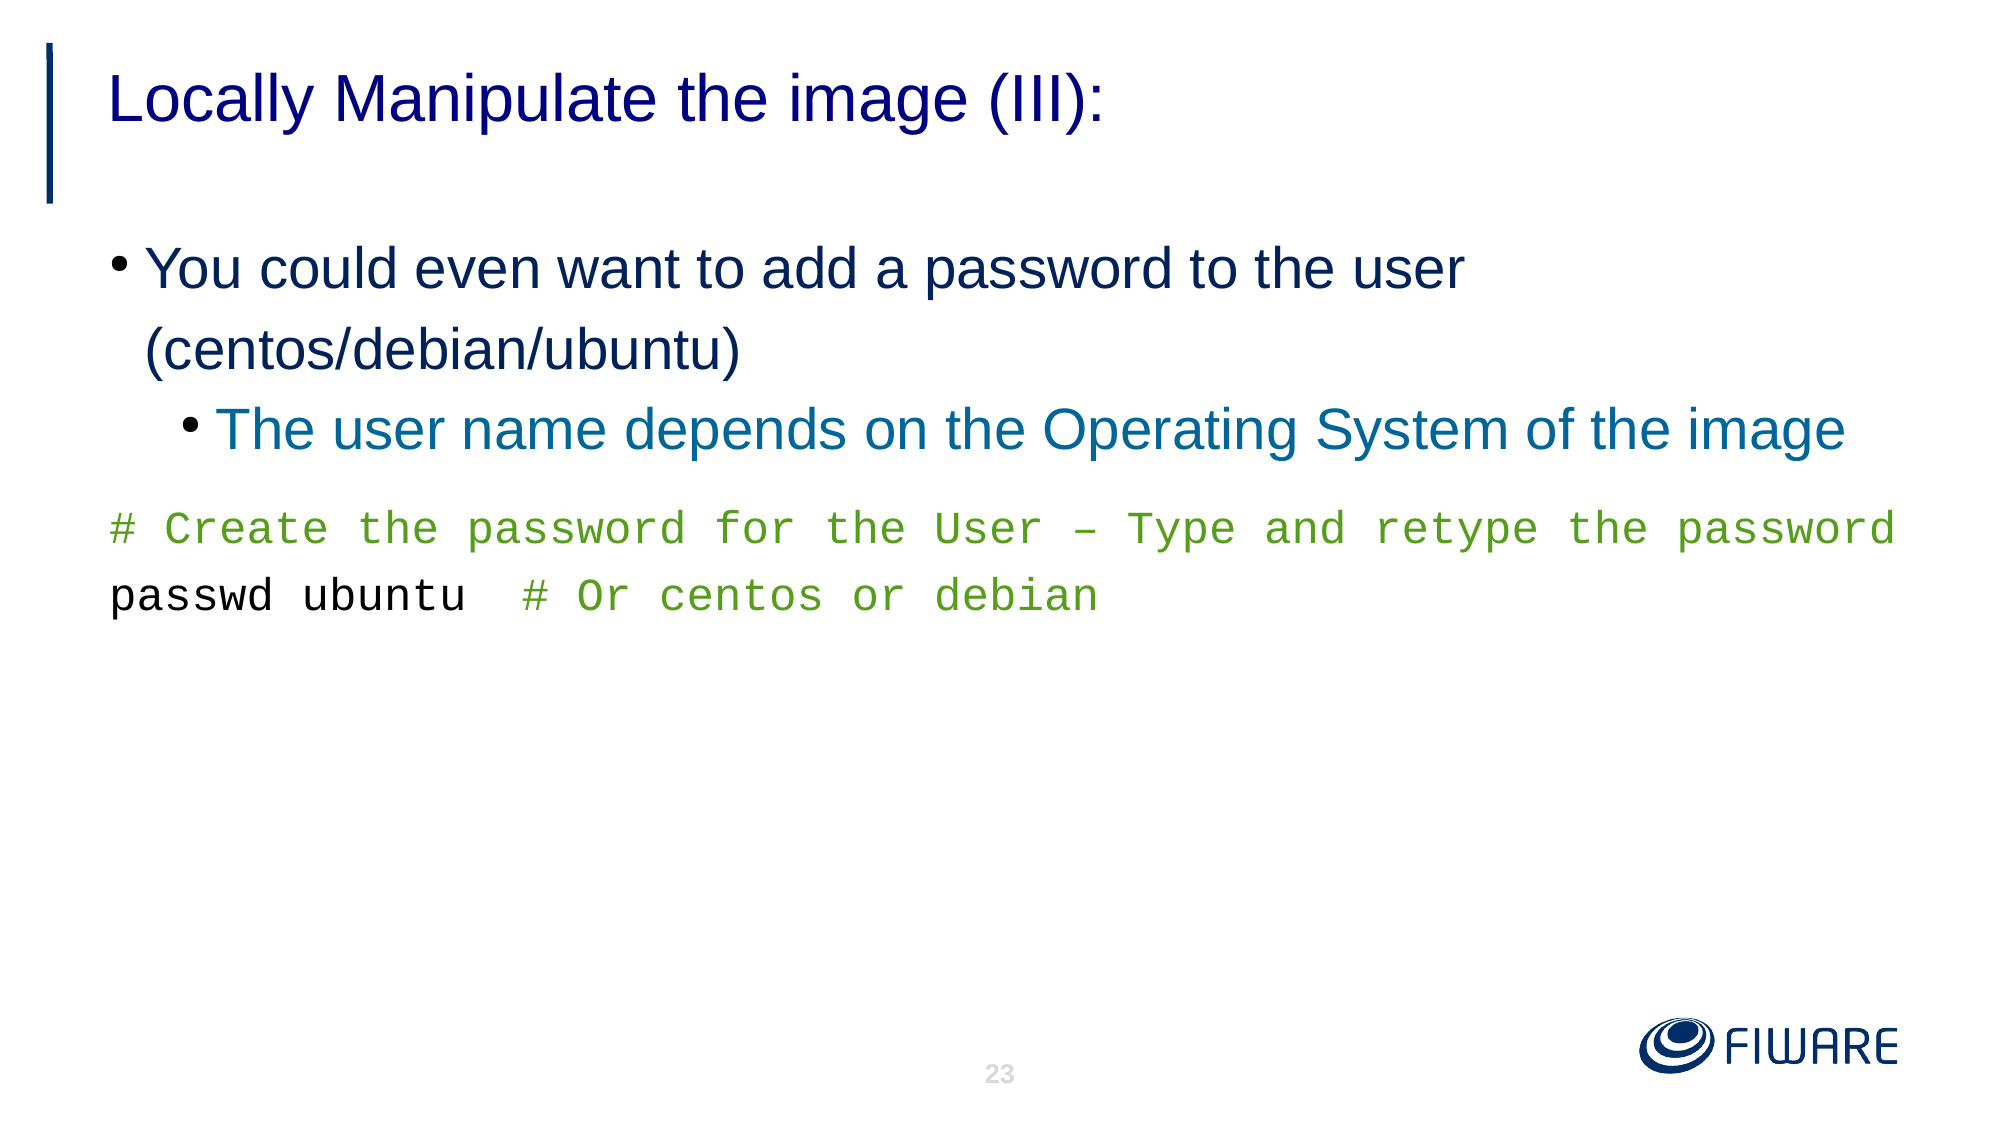

# Locally Manipulate the image (III):
You could even want to add a password to the user (centos/debian/ubuntu)
The user name depends on the Operating System of the image
# Create the password for the User – Type and retype the password
passwd ubuntu # Or centos or debian